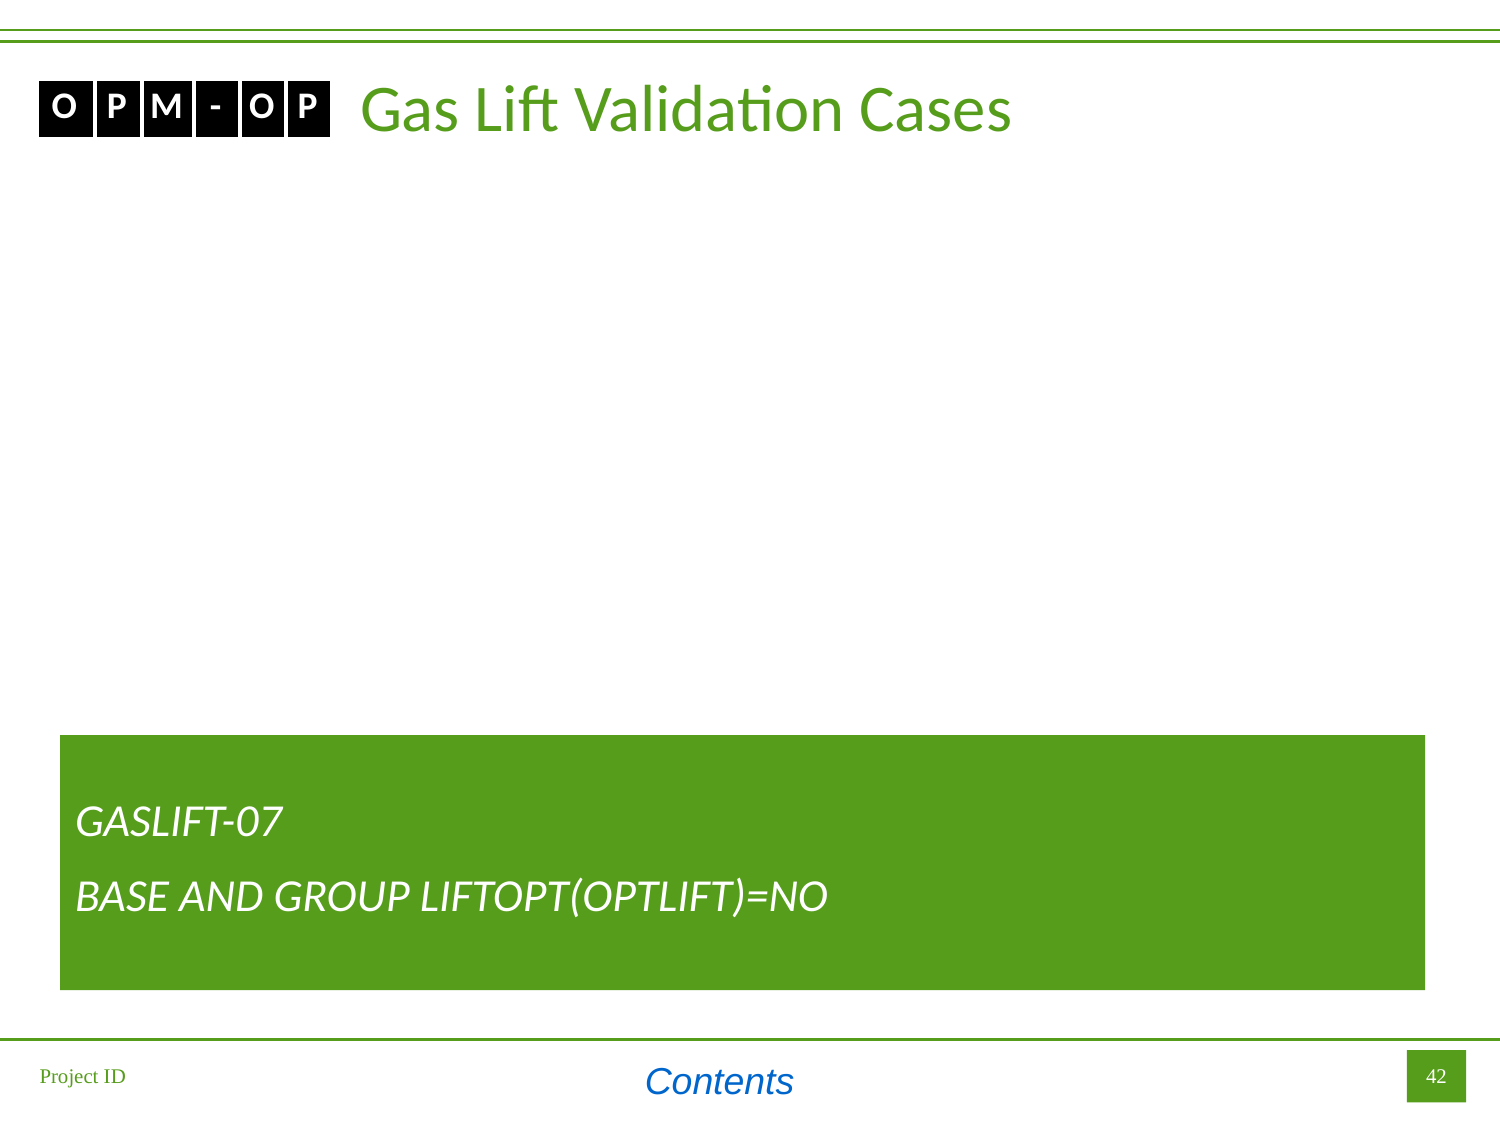

# Gas Lift Validation Cases
GASLIFT-07
Base and group LIFTOPT(OPTLIFT)=NO
Project ID
42